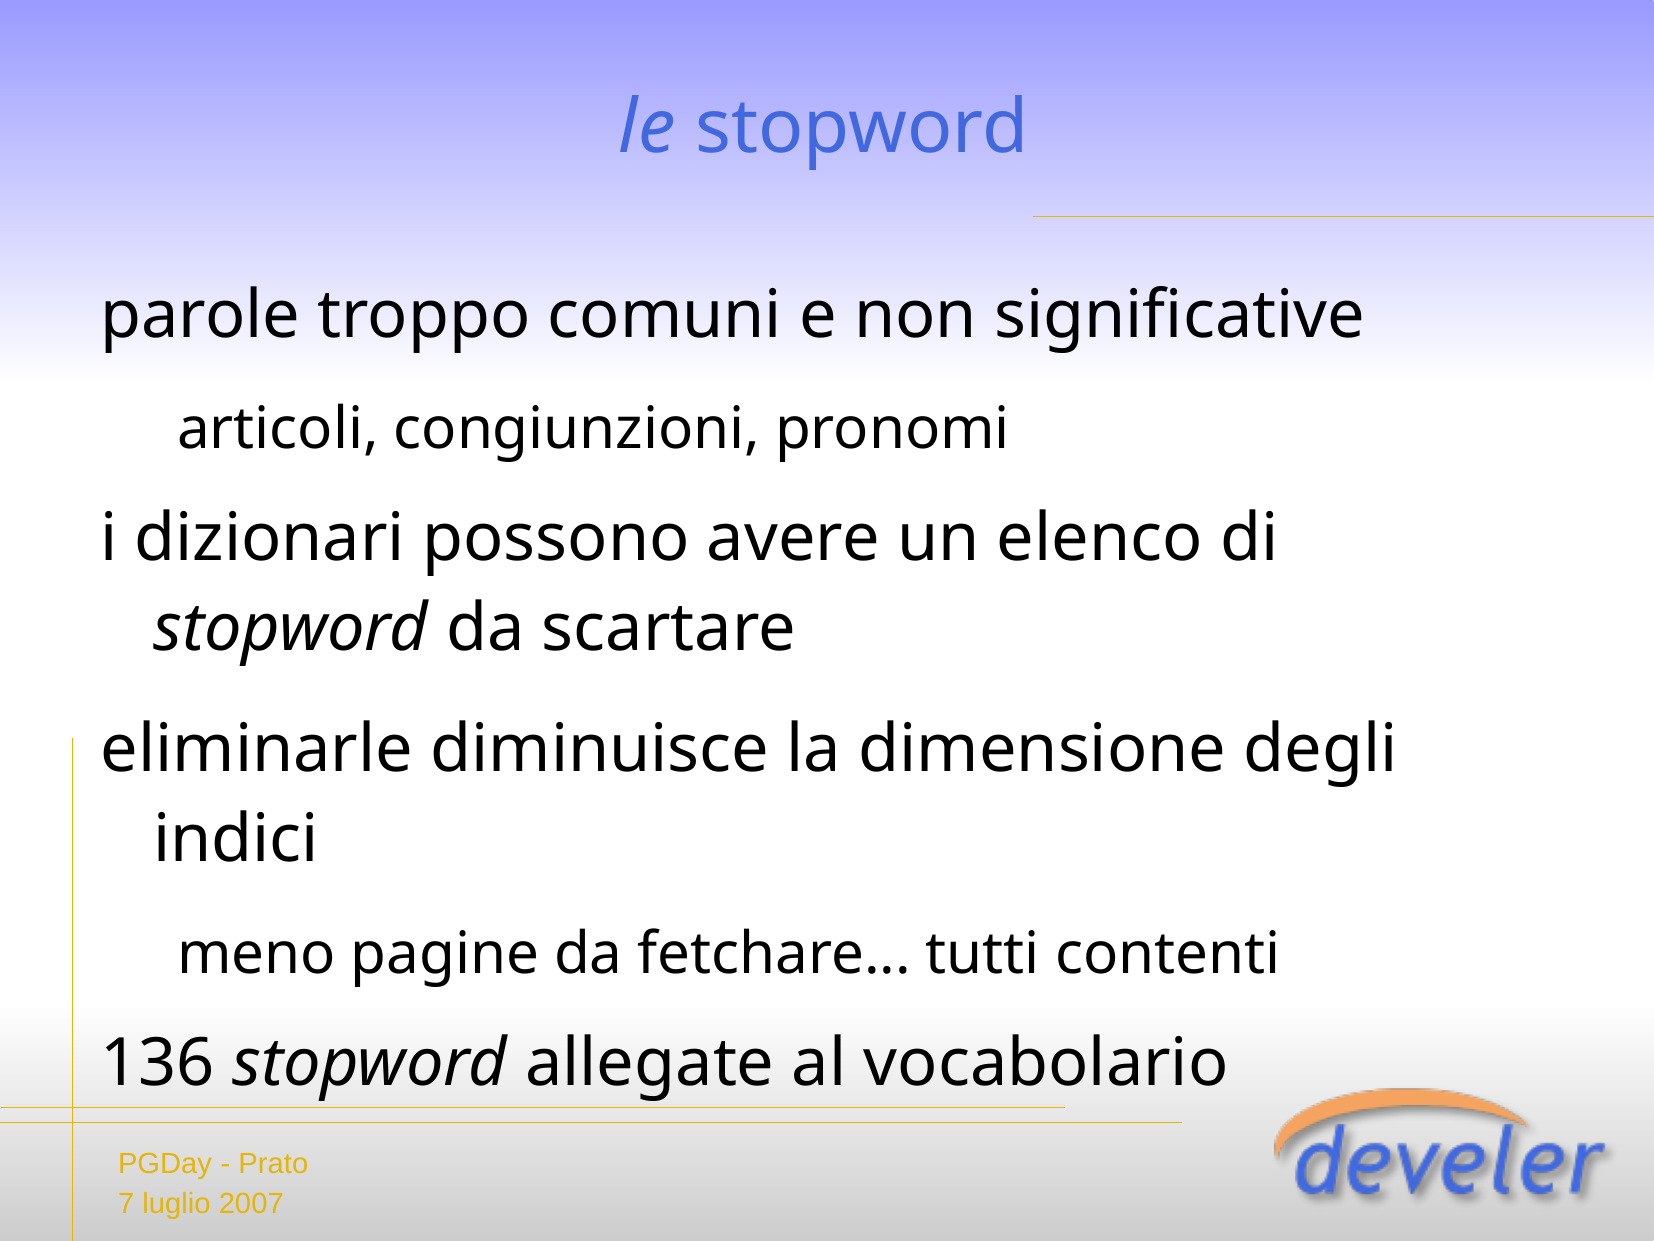

# le stopword
parole troppo comuni e non significative
articoli, congiunzioni, pronomi
i dizionari possono avere un elenco di stopword da scartare
eliminarle diminuisce la dimensione degli indici
meno pagine da fetchare... tutti contenti
136 stopword allegate al vocabolario
PGDay - Prato
7 luglio 2007